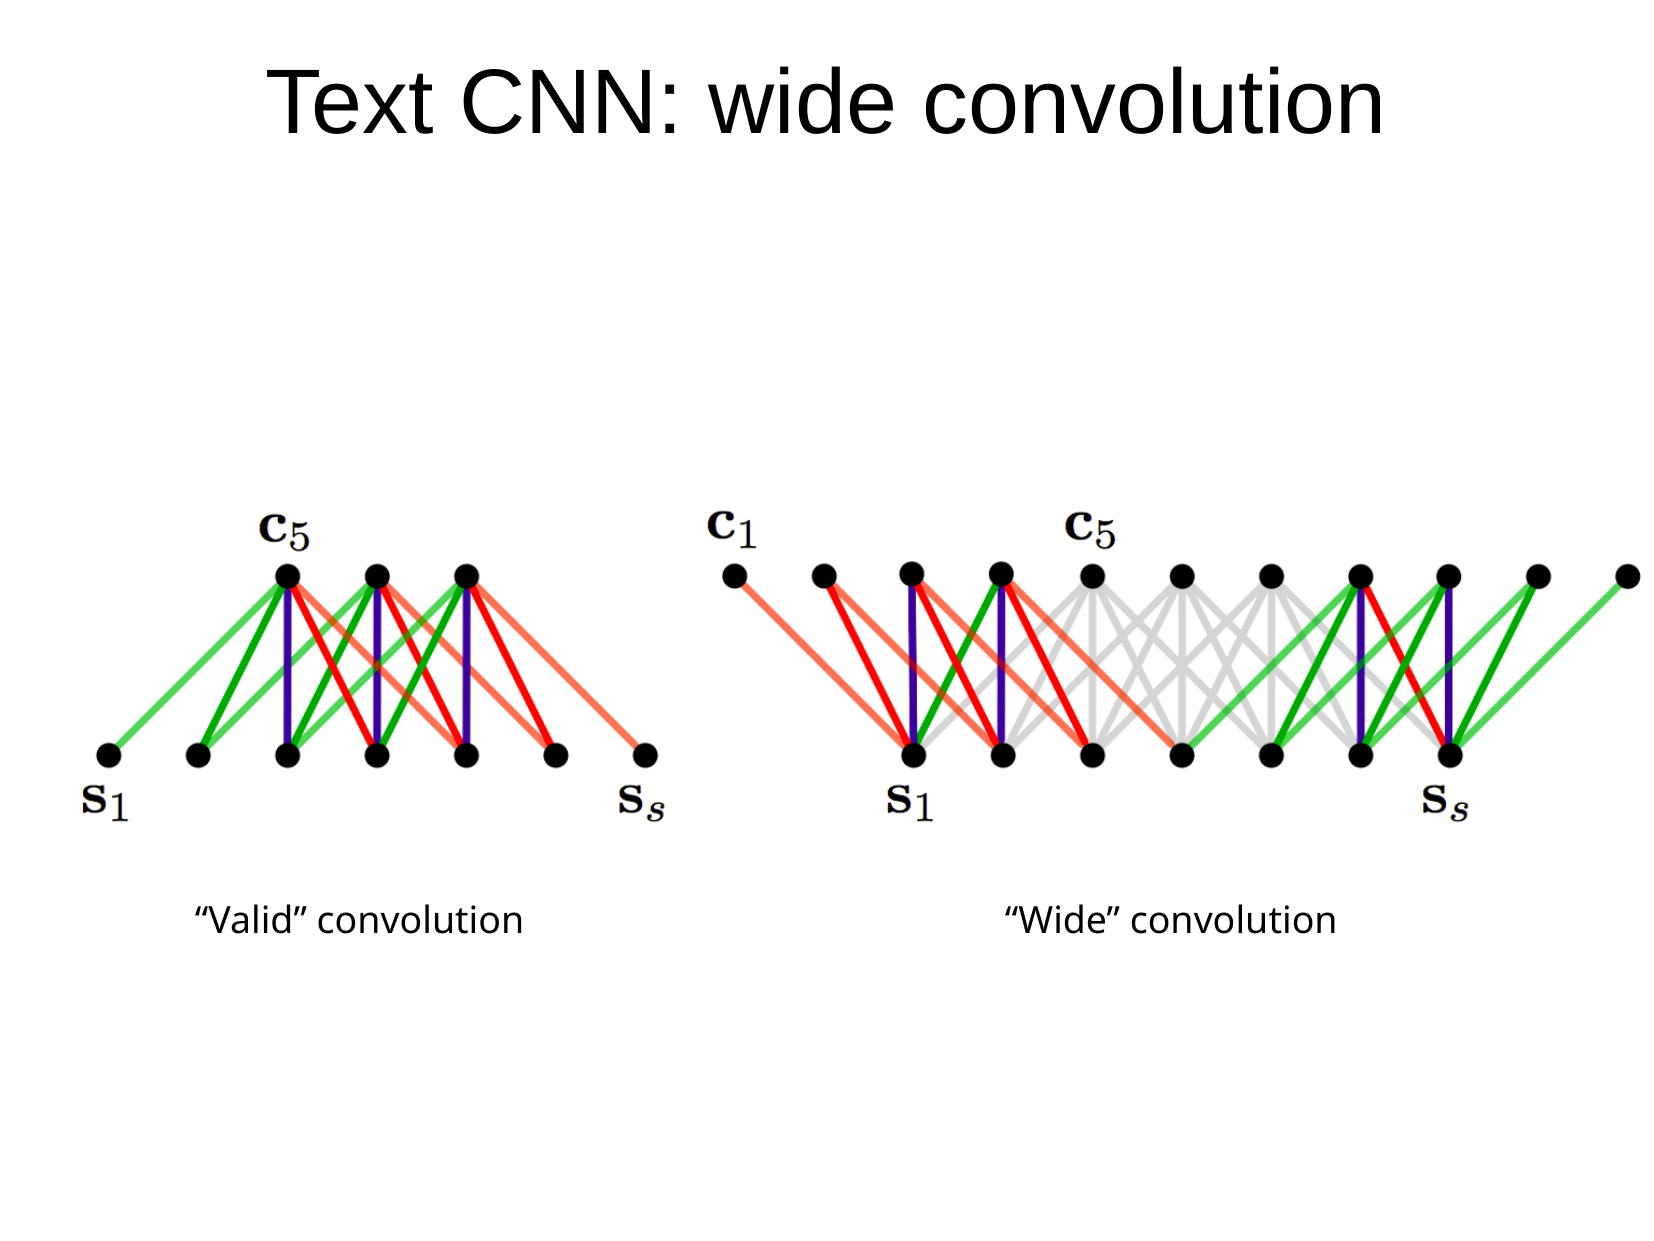

# Text CNN: wide convolution
“Valid” convolution
“Wide” convolution